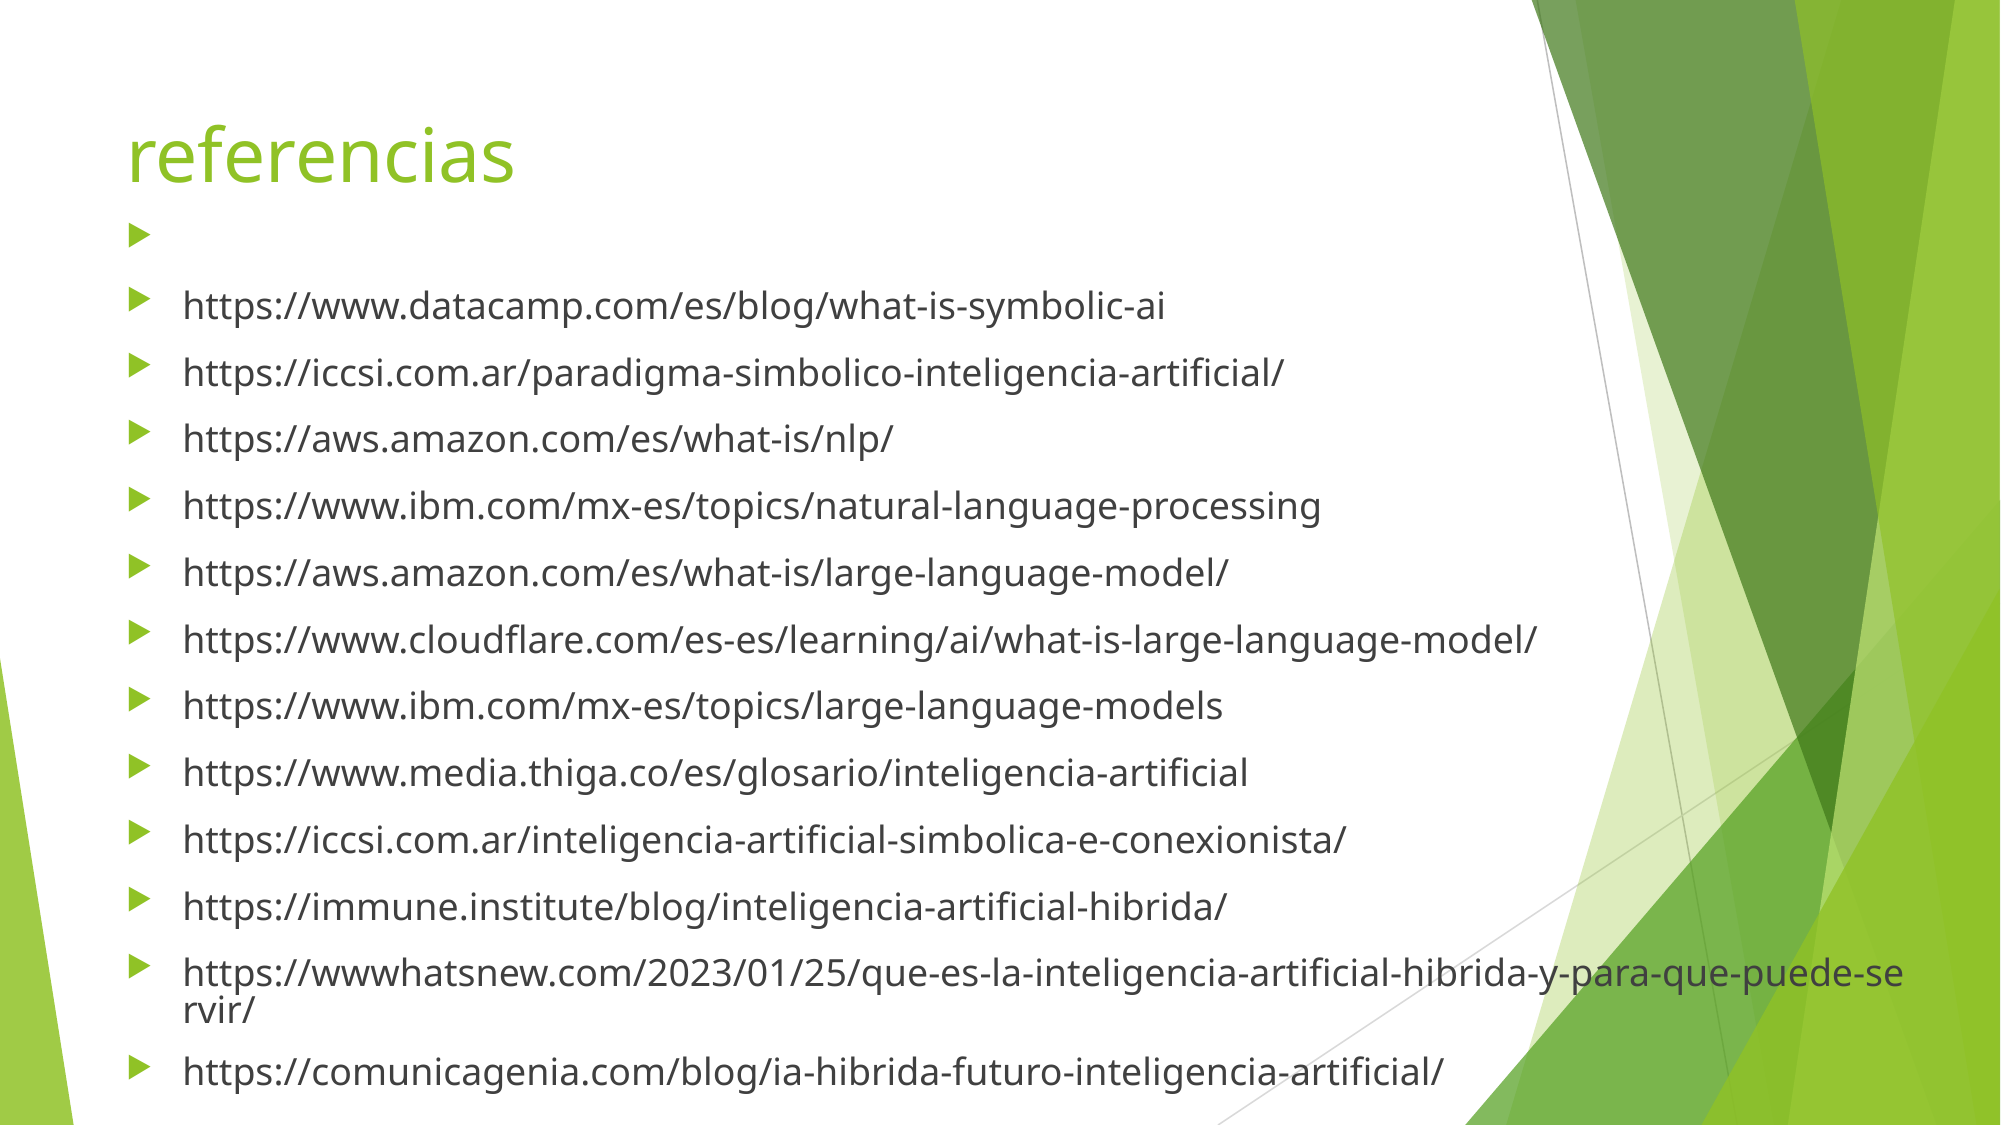

# referencias
https://www.datacamp.com/es/blog/what-is-symbolic-ai
https://iccsi.com.ar/paradigma-simbolico-inteligencia-artificial/
https://aws.amazon.com/es/what-is/nlp/
https://www.ibm.com/mx-es/topics/natural-language-processing
https://aws.amazon.com/es/what-is/large-language-model/
https://www.cloudflare.com/es-es/learning/ai/what-is-large-language-model/
https://www.ibm.com/mx-es/topics/large-language-models
https://www.media.thiga.co/es/glosario/inteligencia-artificial
https://iccsi.com.ar/inteligencia-artificial-simbolica-e-conexionista/
https://immune.institute/blog/inteligencia-artificial-hibrida/
https://wwwhatsnew.com/2023/01/25/que-es-la-inteligencia-artificial-hibrida-y-para-que-puede-servir/
https://comunicagenia.com/blog/ia-hibrida-futuro-inteligencia-artificial/